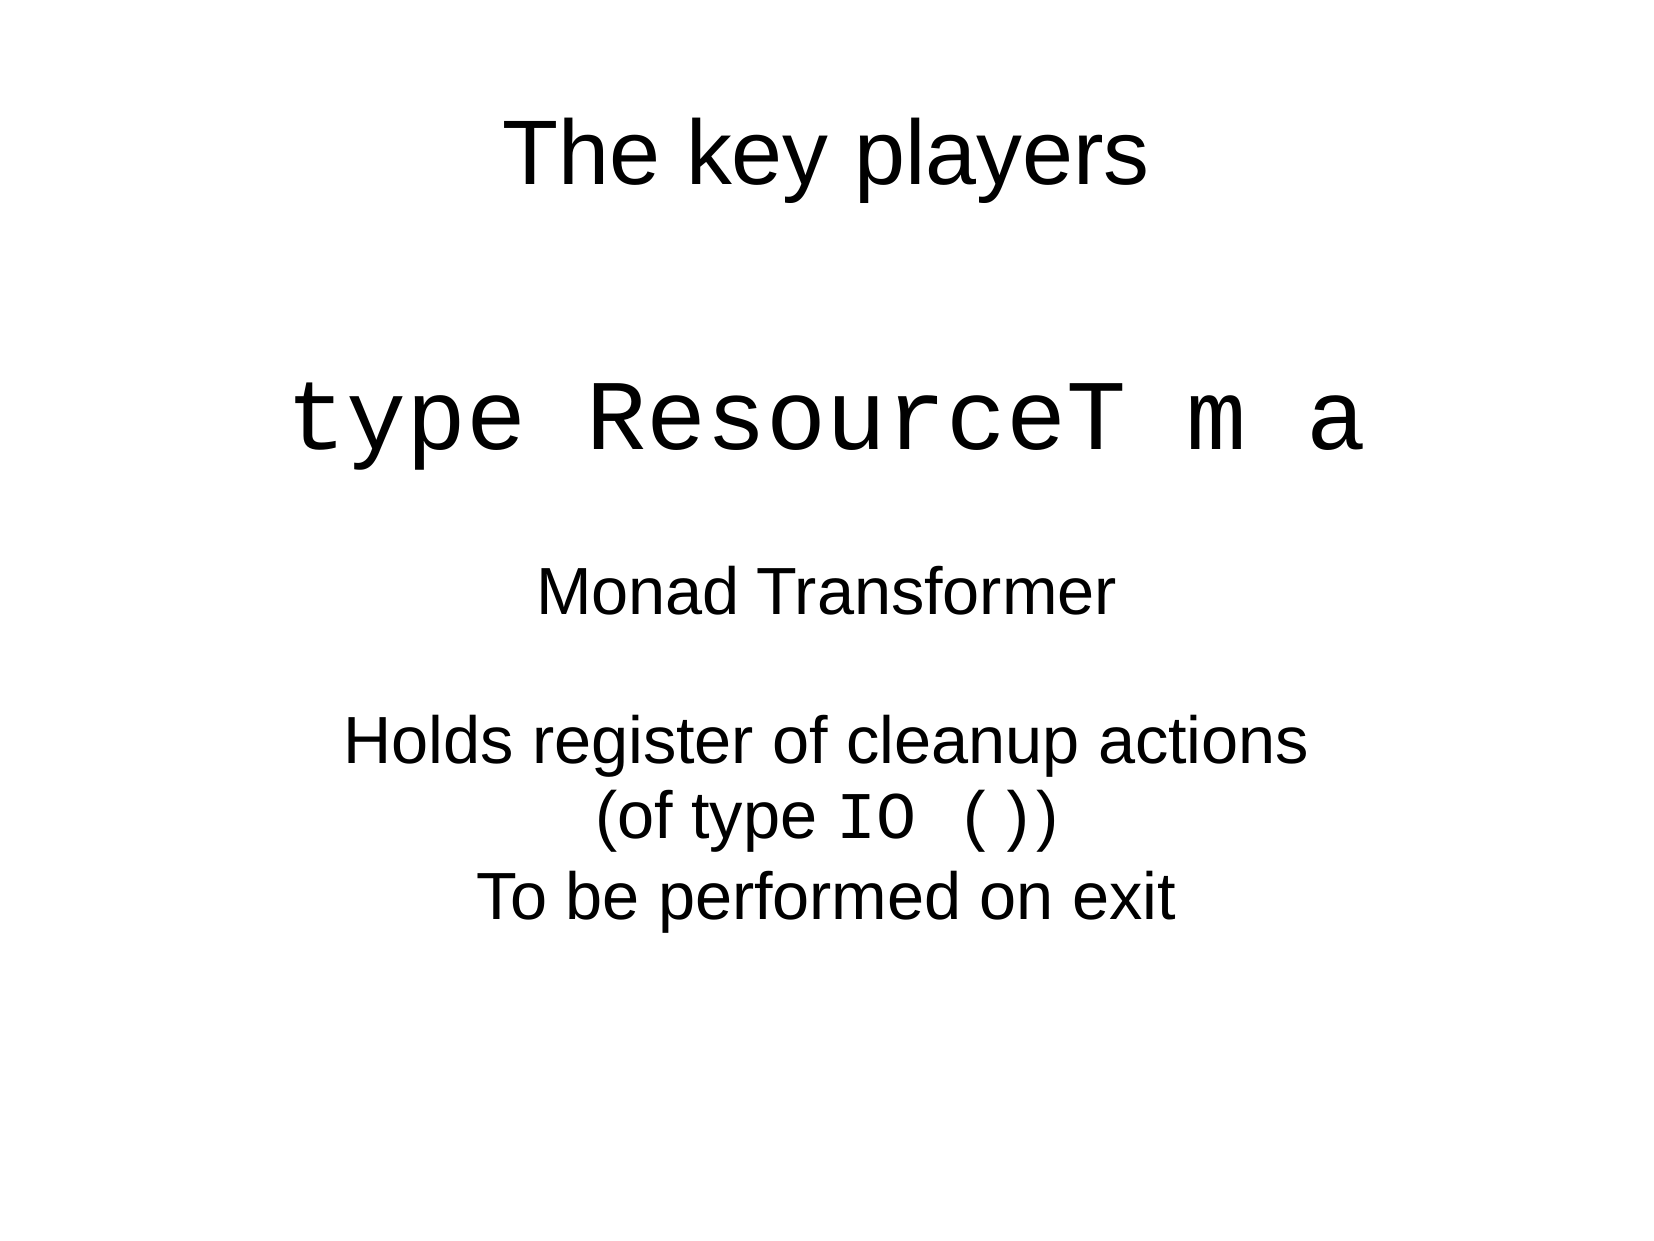

# The key players
type ResourceT m a
Monad Transformer
Holds register of cleanup actions
(of type IO ())
To be performed on exit